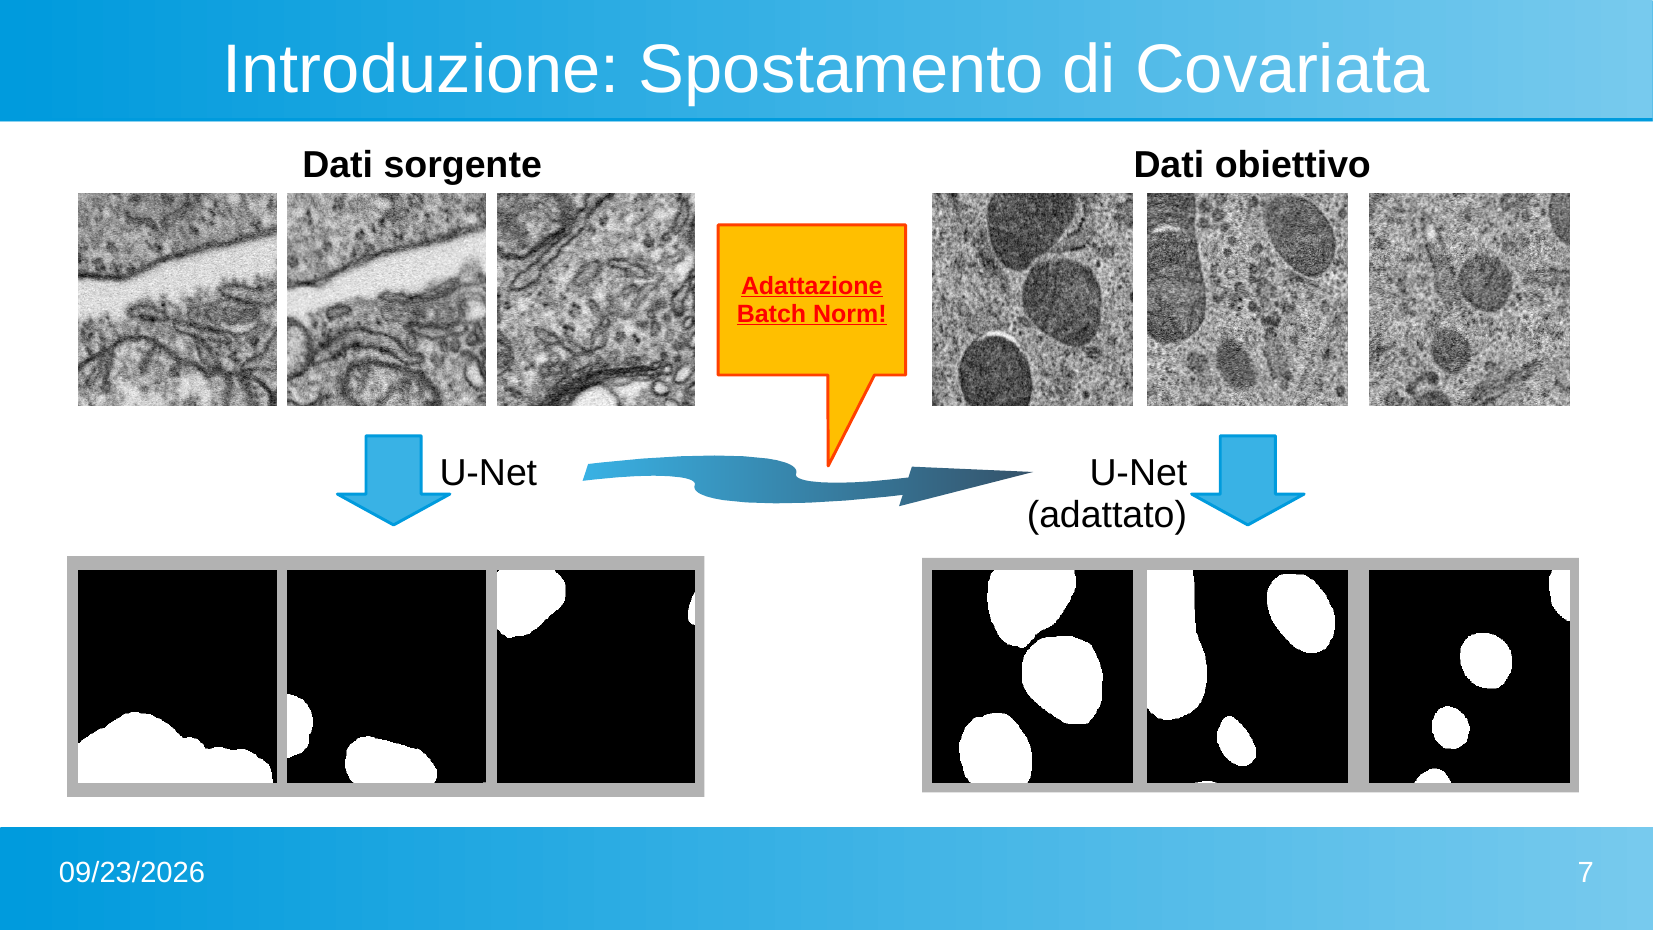

# Introduzione: Spostamento di Covariata
Dati sorgente
Dati obiettivo
AdattazioneBatch Norm!
U-Net
(adattato)
U-Net
7